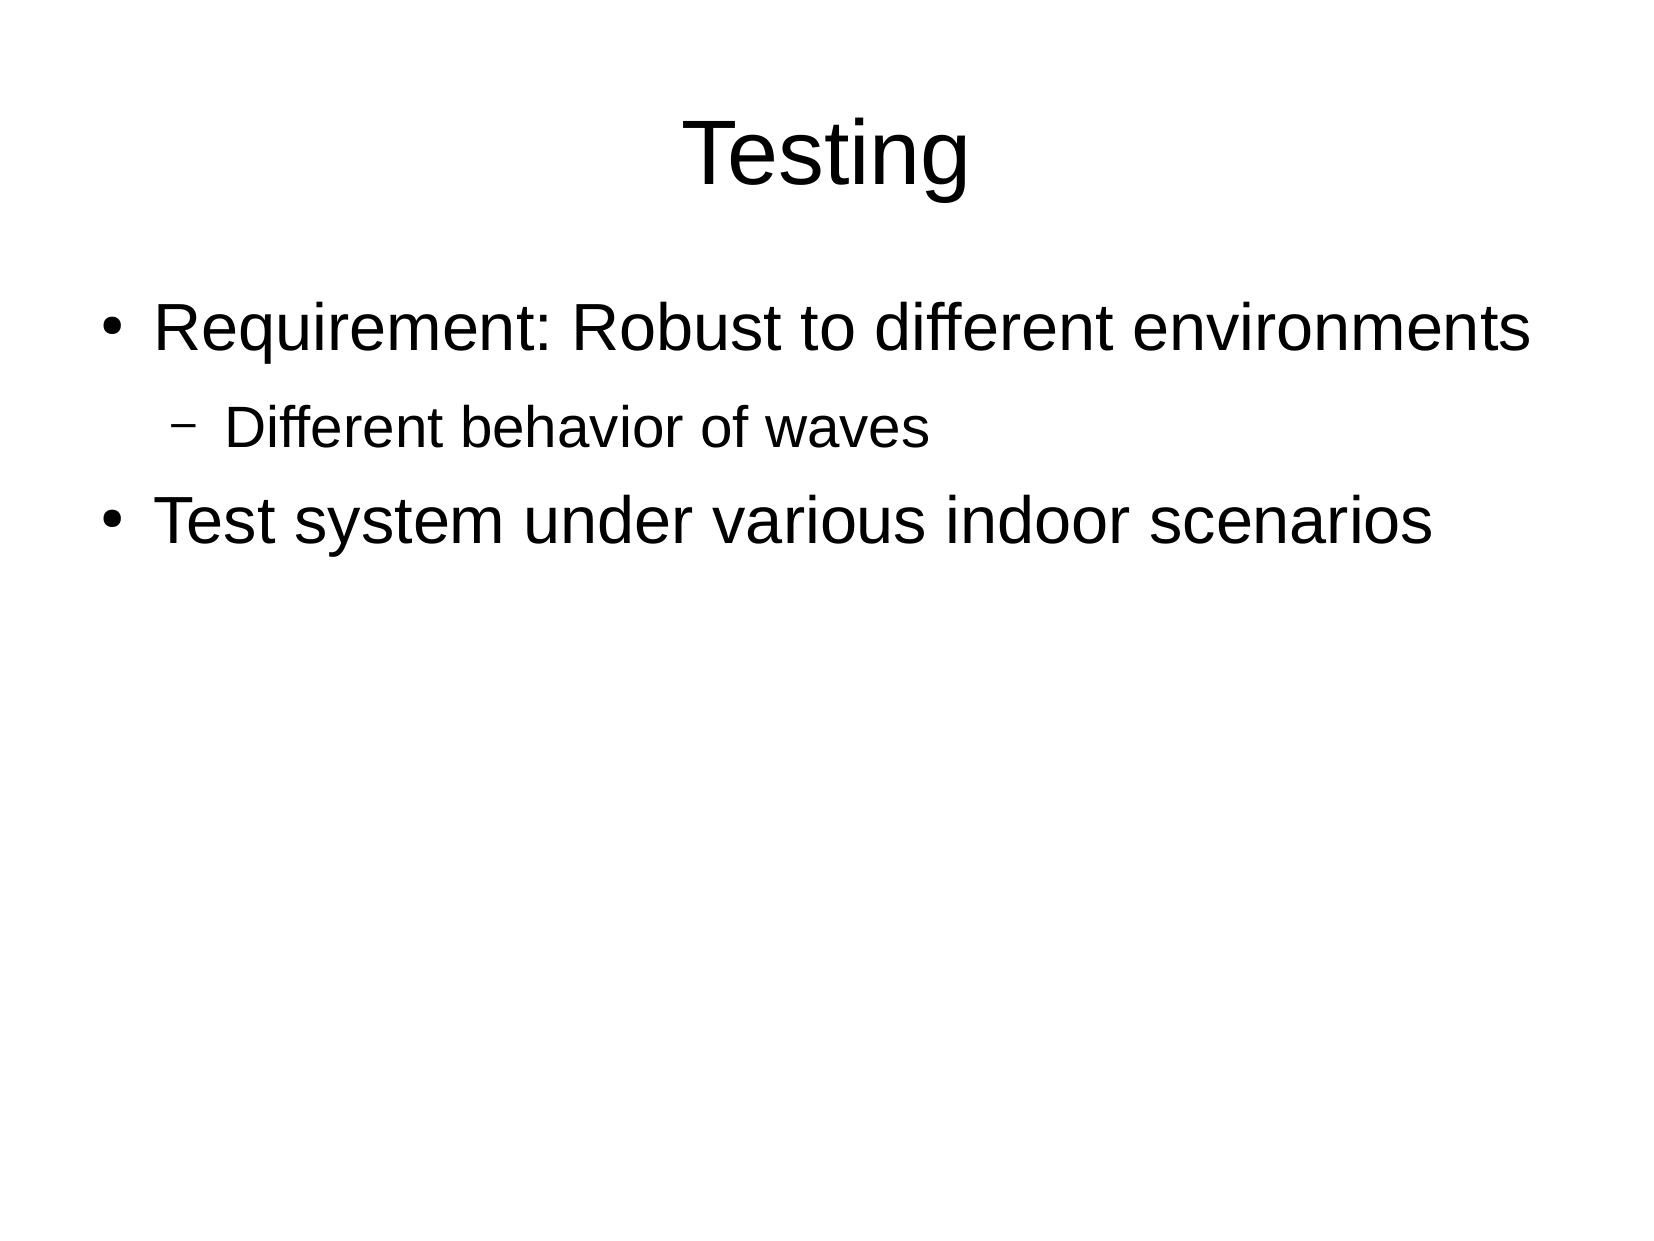

# Testing
Requirement: Robust to different environments
Different behavior of waves
Test system under various indoor scenarios